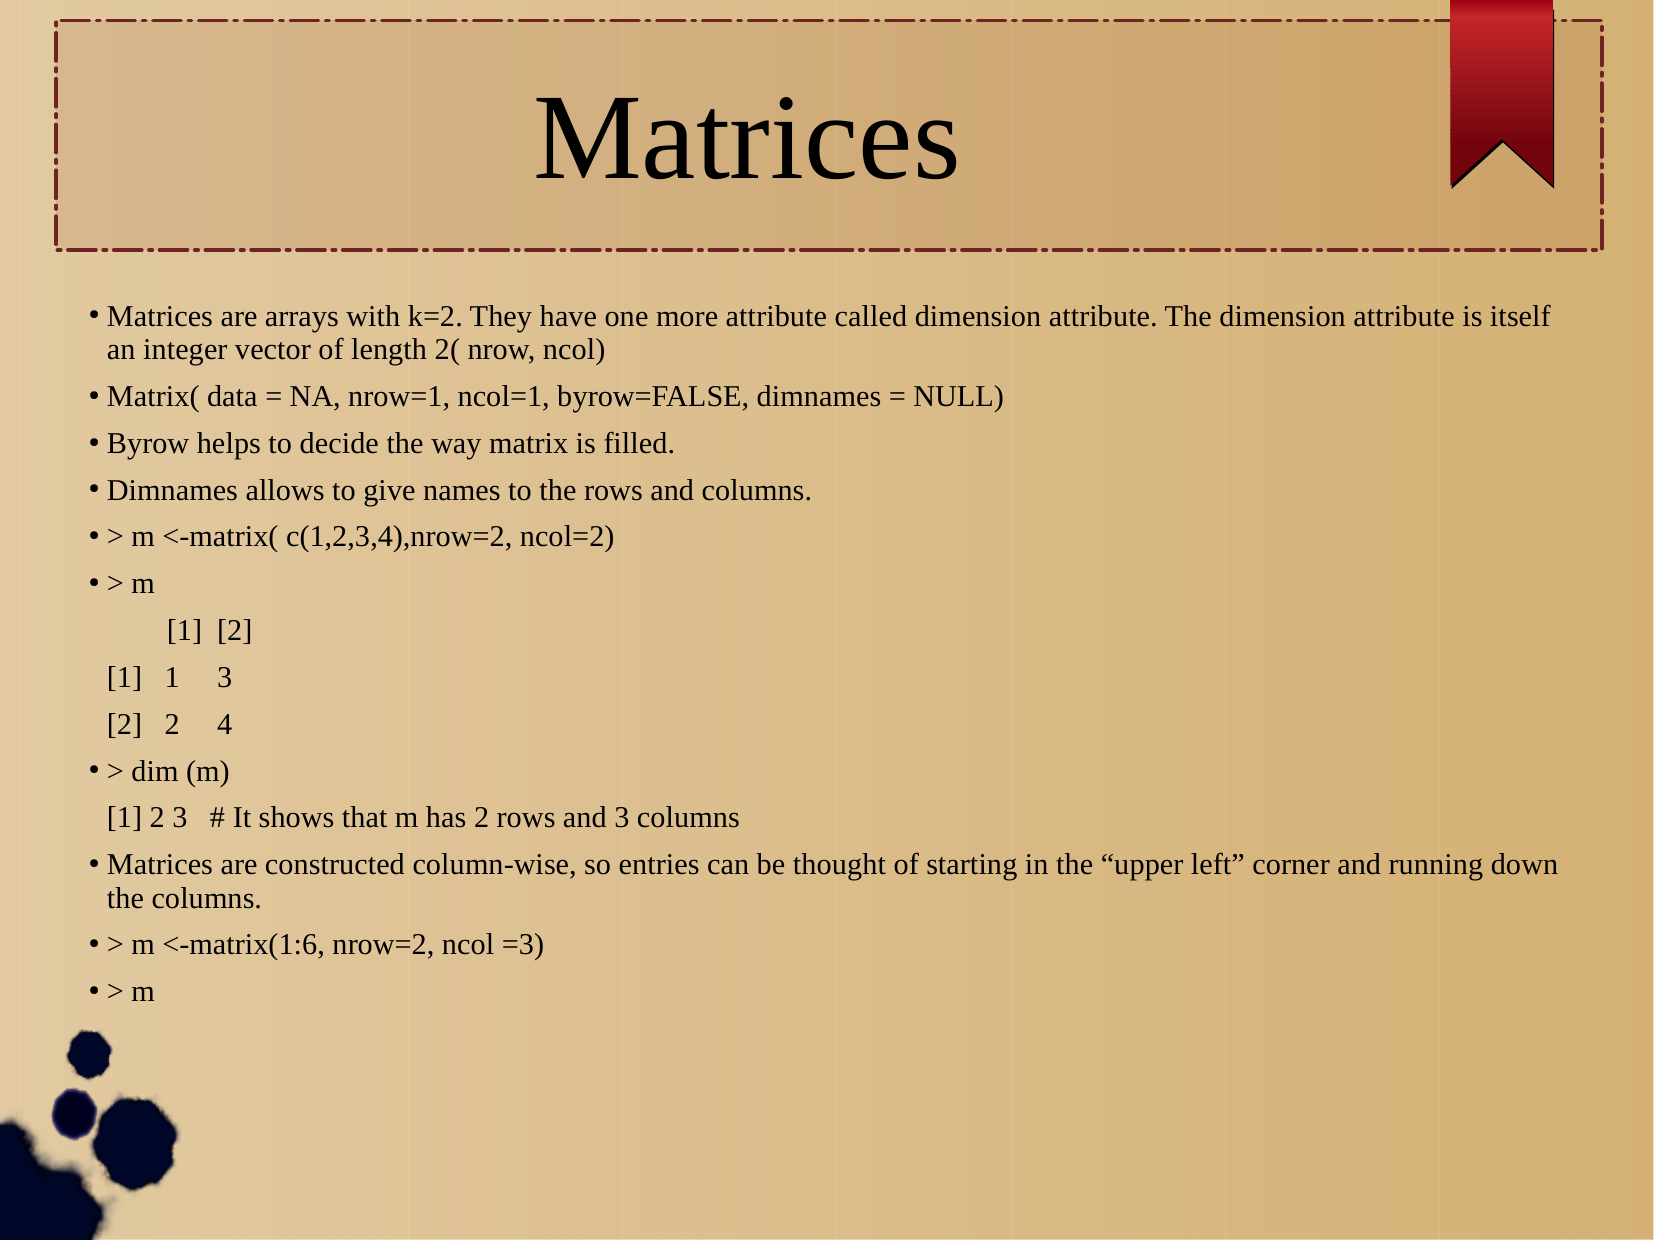

# Matrices
Matrices are arrays with k=2. They have one more attribute called dimension attribute. The dimension attribute is itself an integer vector of length 2( nrow, ncol)
Matrix( data = NA, nrow=1, ncol=1, byrow=FALSE, dimnames = NULL)
Byrow helps to decide the way matrix is filled.
Dimnames allows to give names to the rows and columns.
> m <-matrix( c(1,2,3,4),nrow=2, ncol=2)
> m
 [1] [2]
[1] 1 3
[2] 2 4
> dim (m)
[1] 2 3 # It shows that m has 2 rows and 3 columns
Matrices are constructed column-wise, so entries can be thought of starting in the “upper left” corner and running down the columns.
> m <-matrix(1:6, nrow=2, ncol =3)
> m